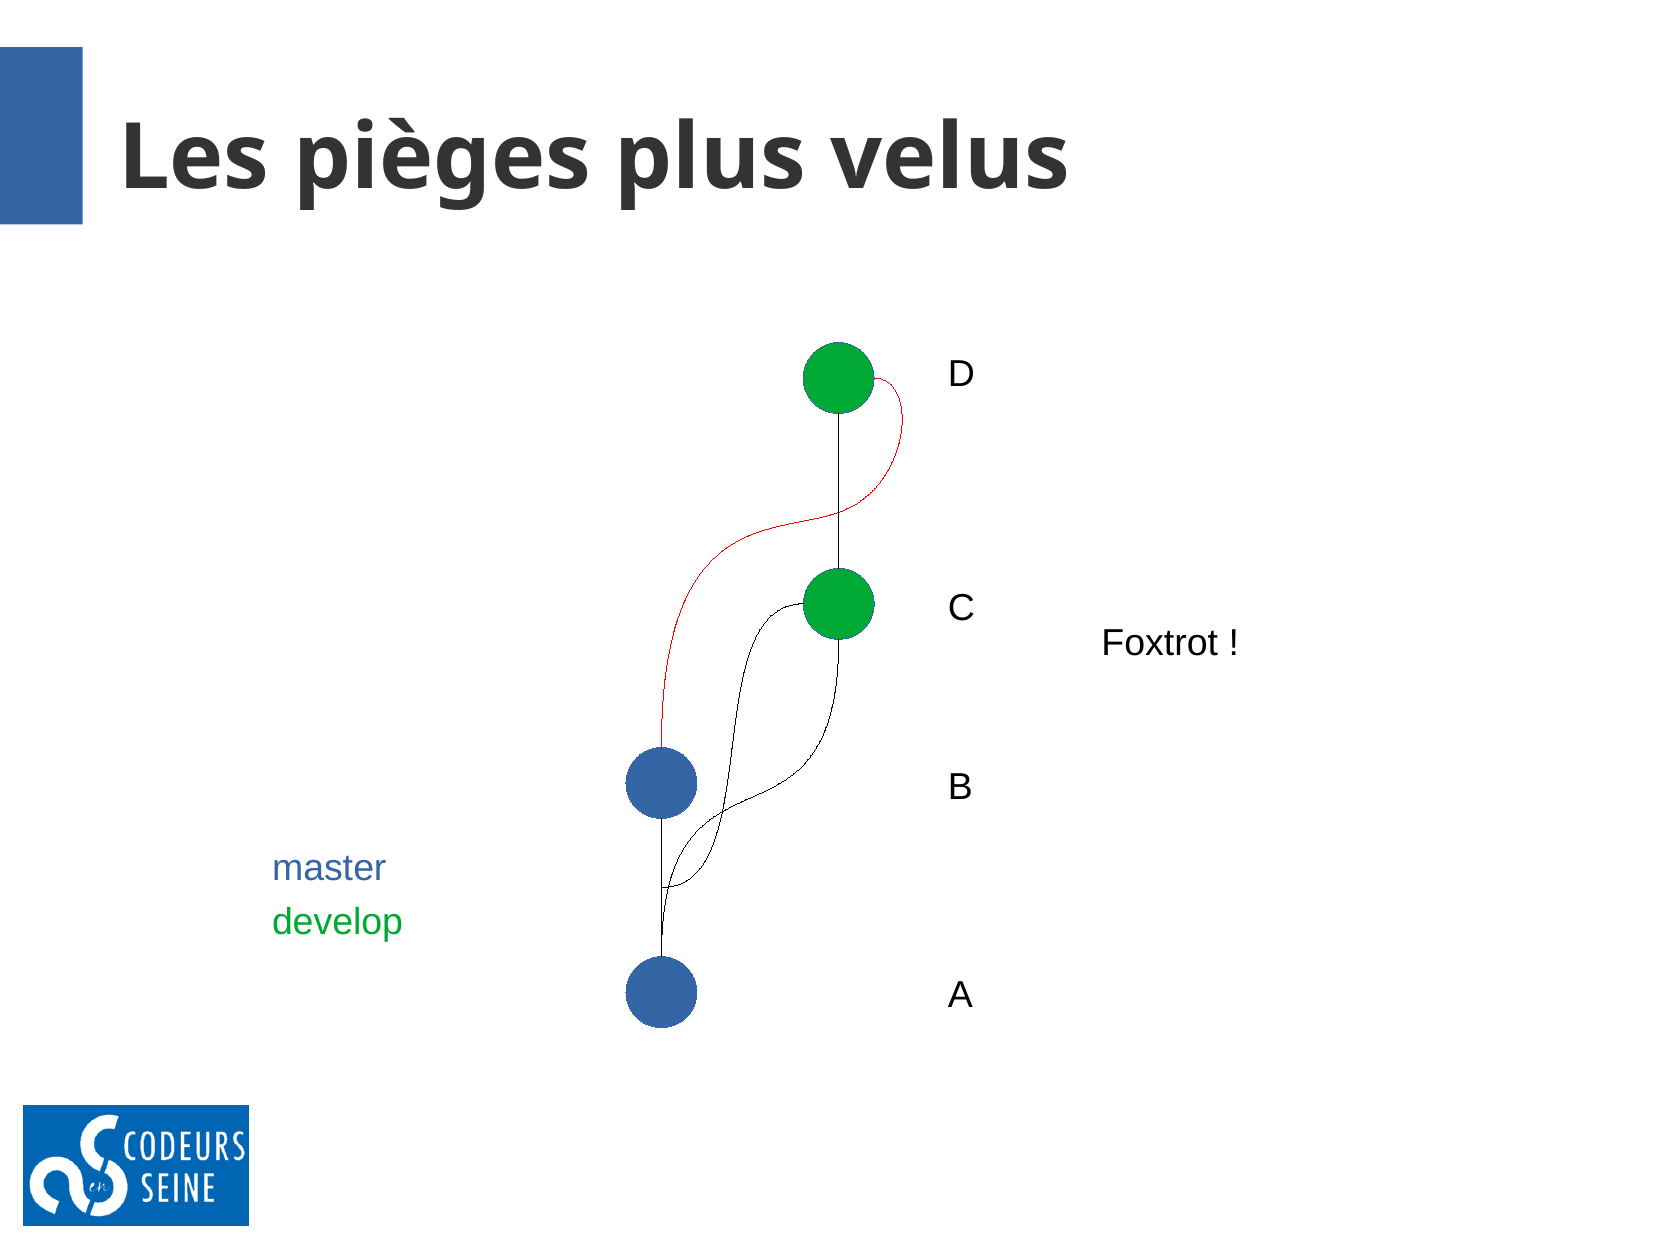

# Les pièges plus velus
D
C
Foxtrot !
B
master
develop
A